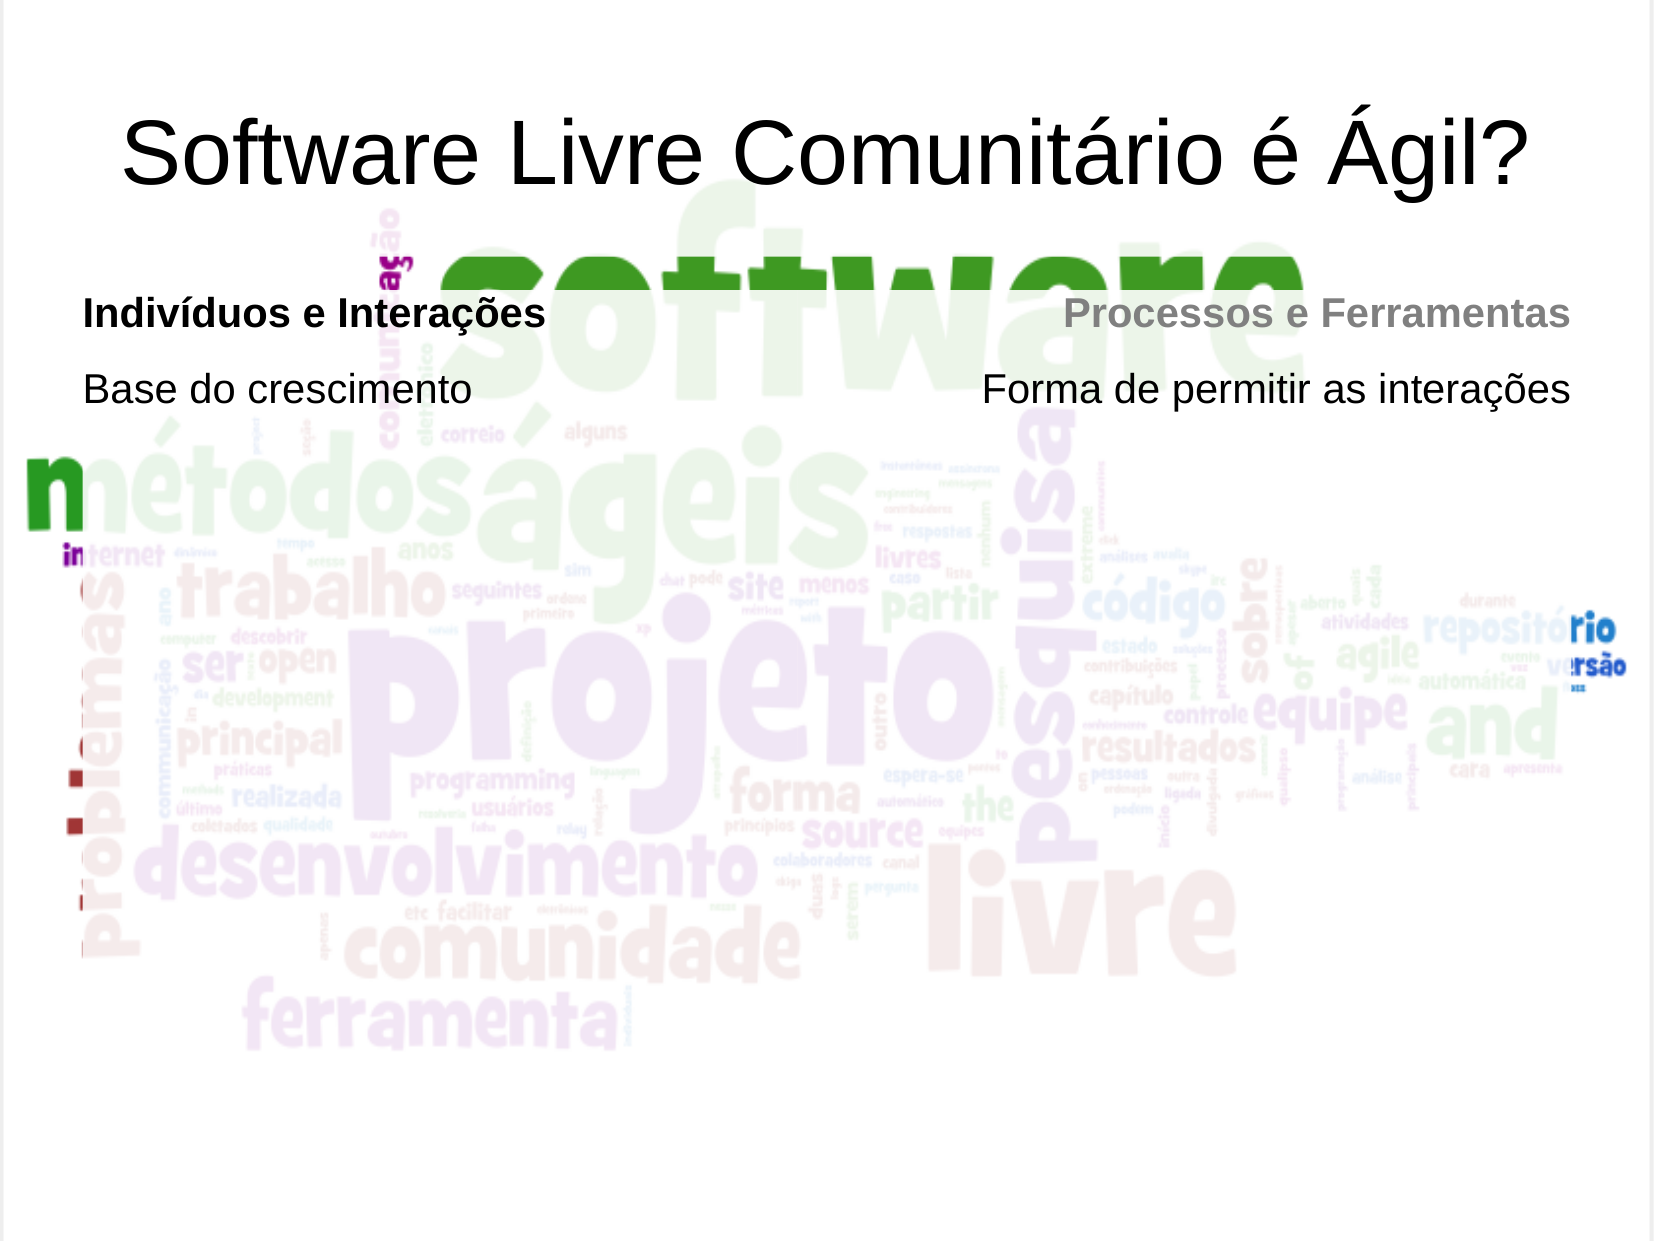

# Software Livre Comunitário é Ágil?
Indivíduos e Interações
Base do crescimento
Processos e Ferramentas
Forma de permitir as interações